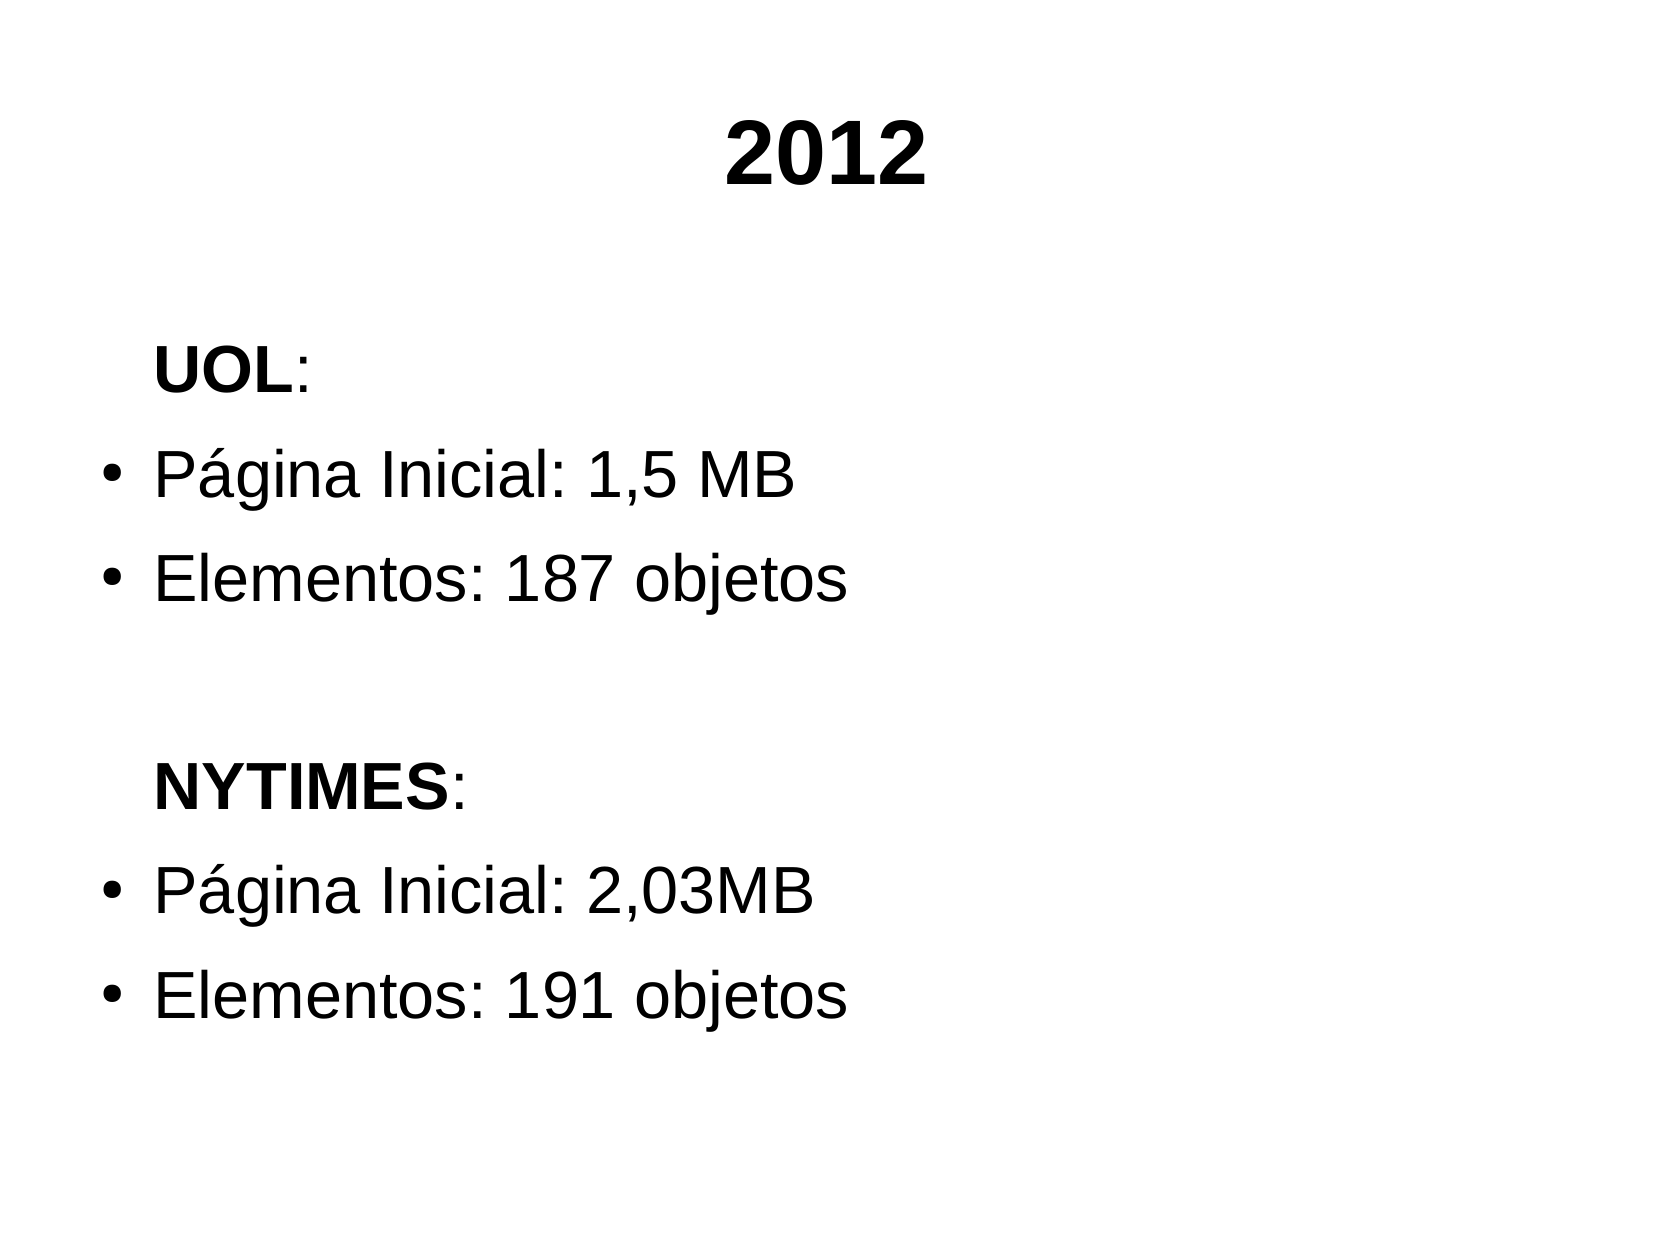

# 2012
UOL:
Página Inicial: 1,5 MB
Elementos: 187 objetos
NYTIMES:
Página Inicial: 2,03MB
Elementos: 191 objetos